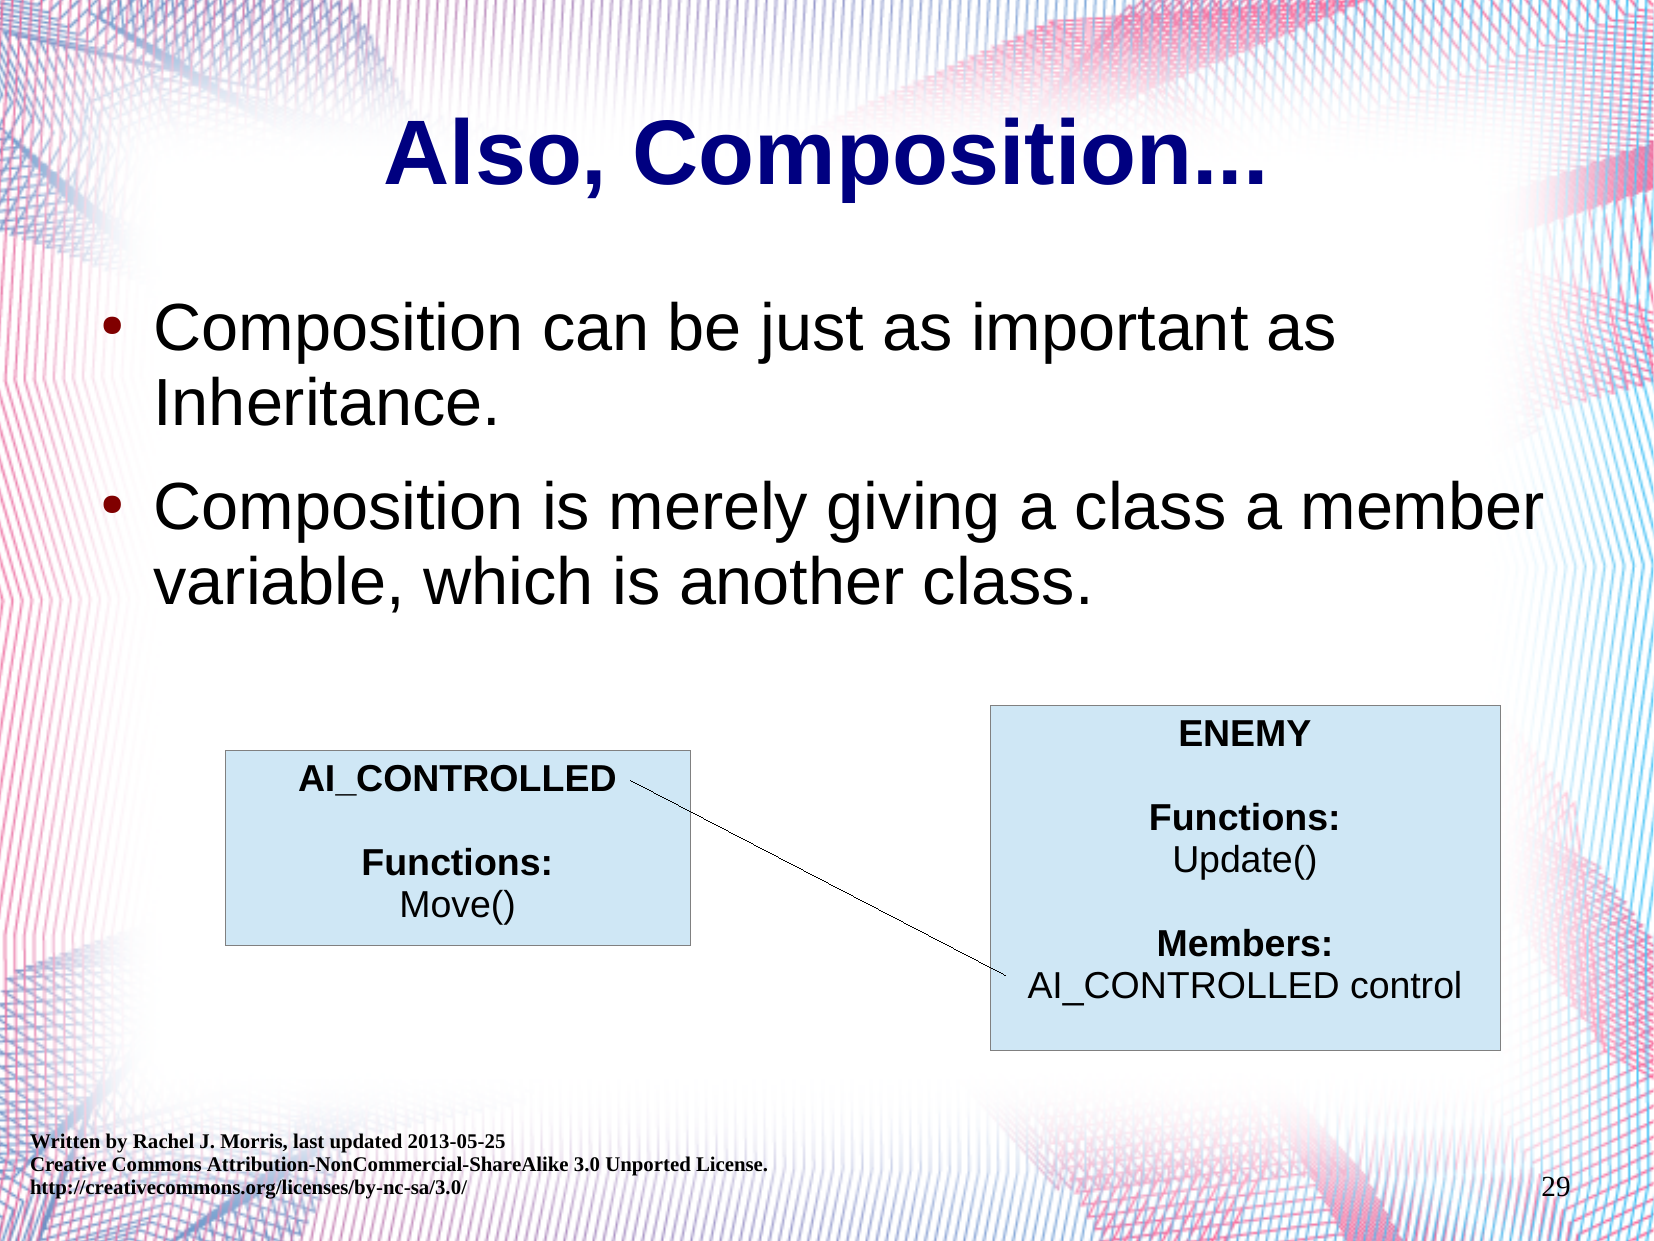

# Also, Composition...
Composition can be just as important as Inheritance.
Composition is merely giving a class a member variable, which is another class.
ENEMY
Functions:
Update()
Members:
AI_CONTROLLED control
AI_CONTROLLED
Functions:
Move()
29